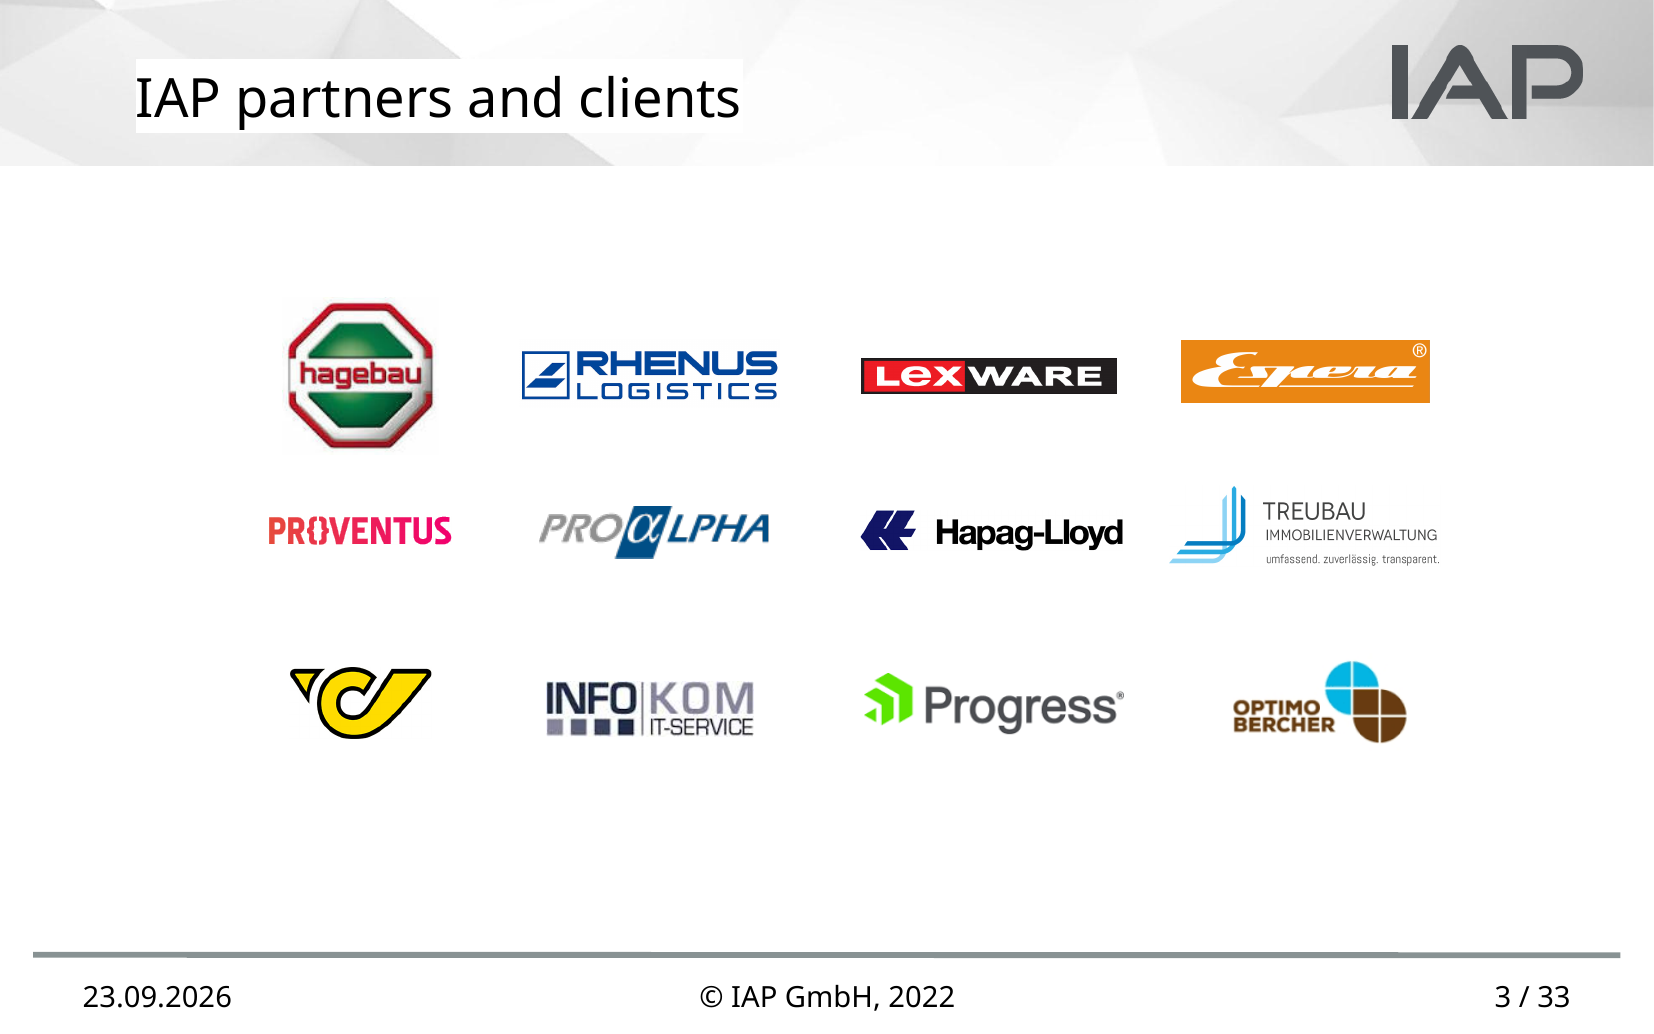

# IAP partners and clients
© IAP GmbH, 2022
3